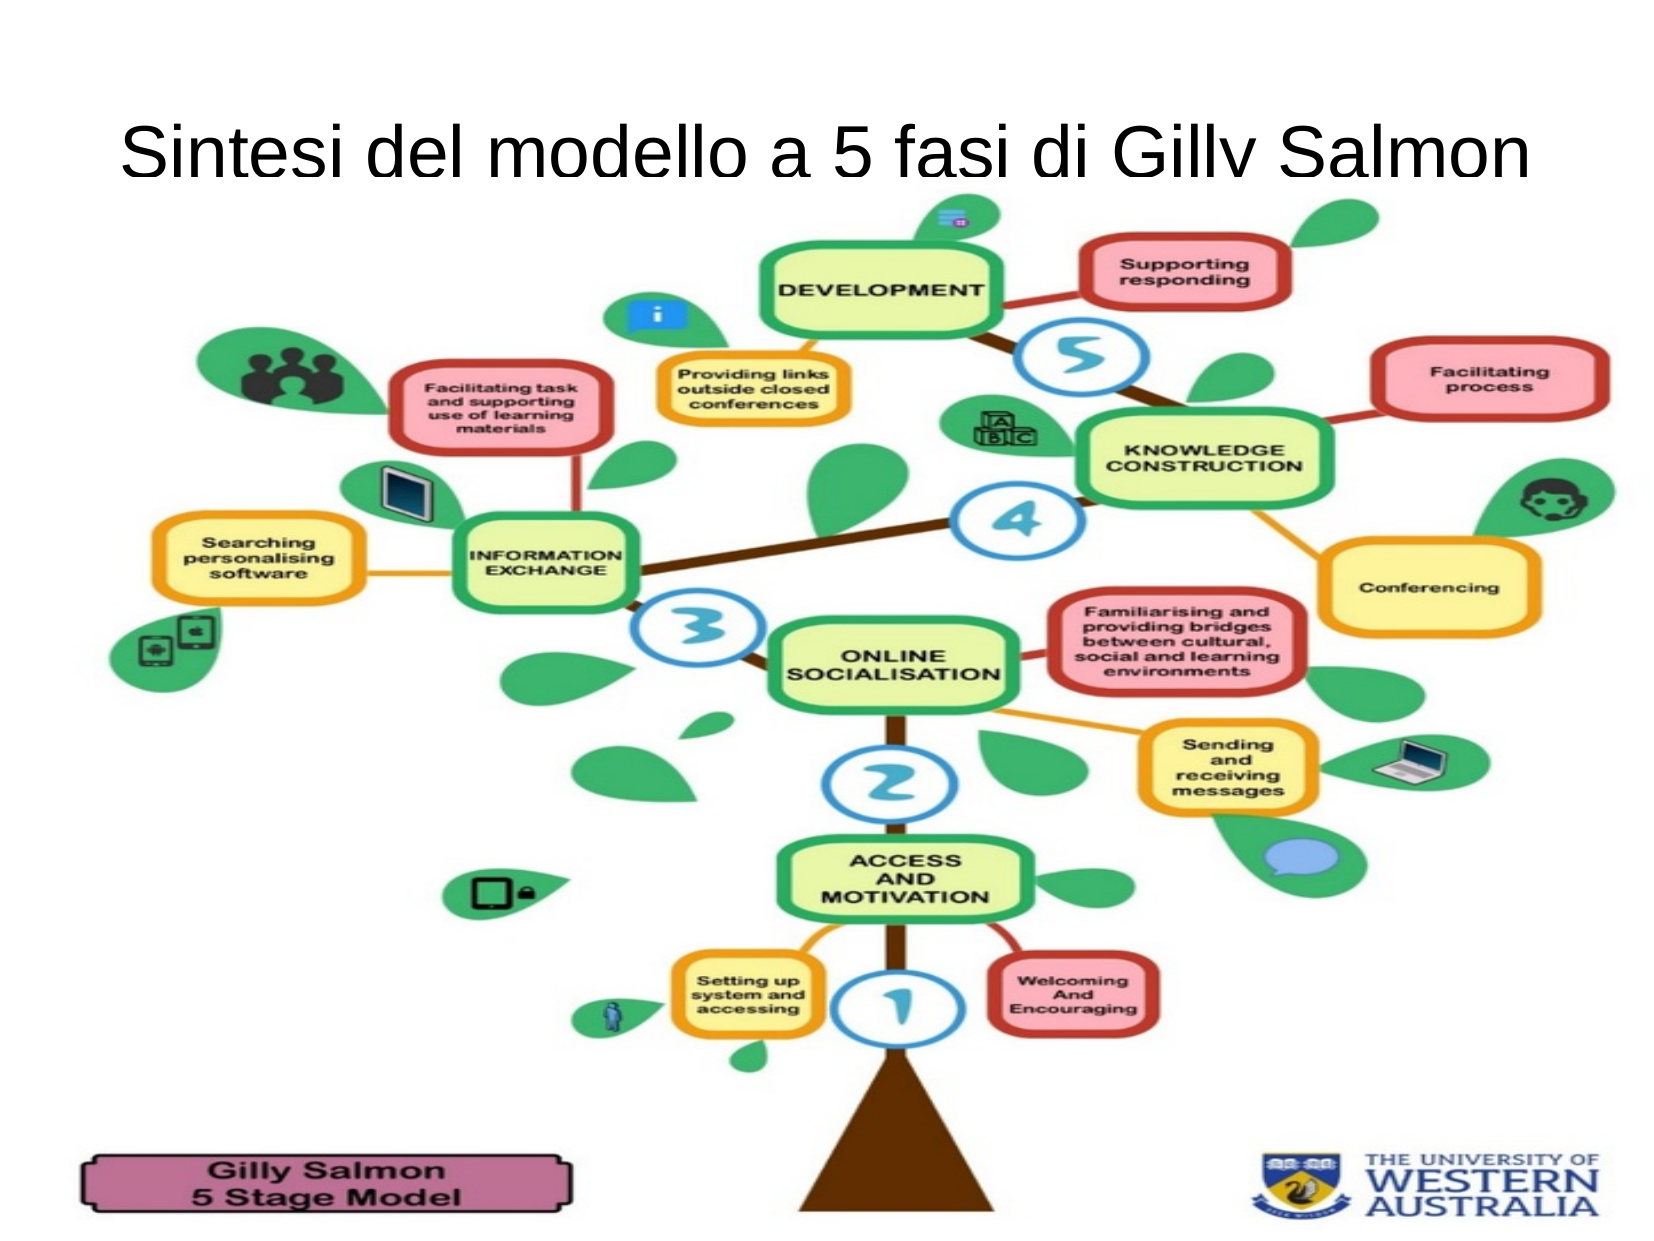

# Sintesi del modello a 5 fasi di Gilly Salmon